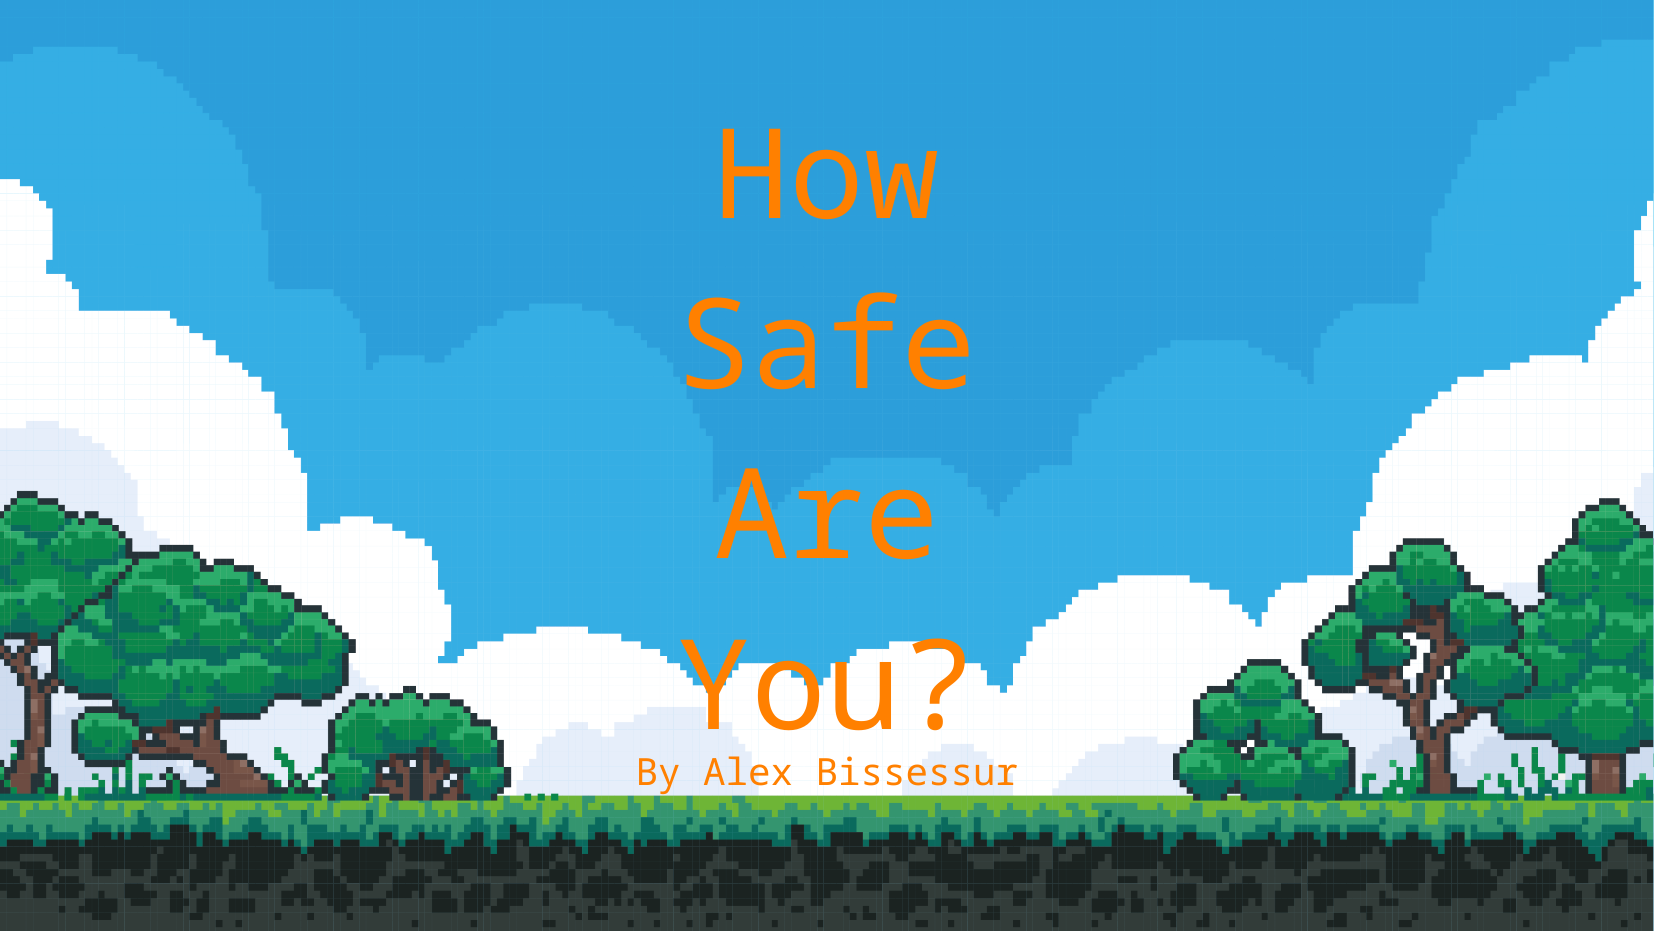

How
Safe
Are
You?
By Alex Bissessur